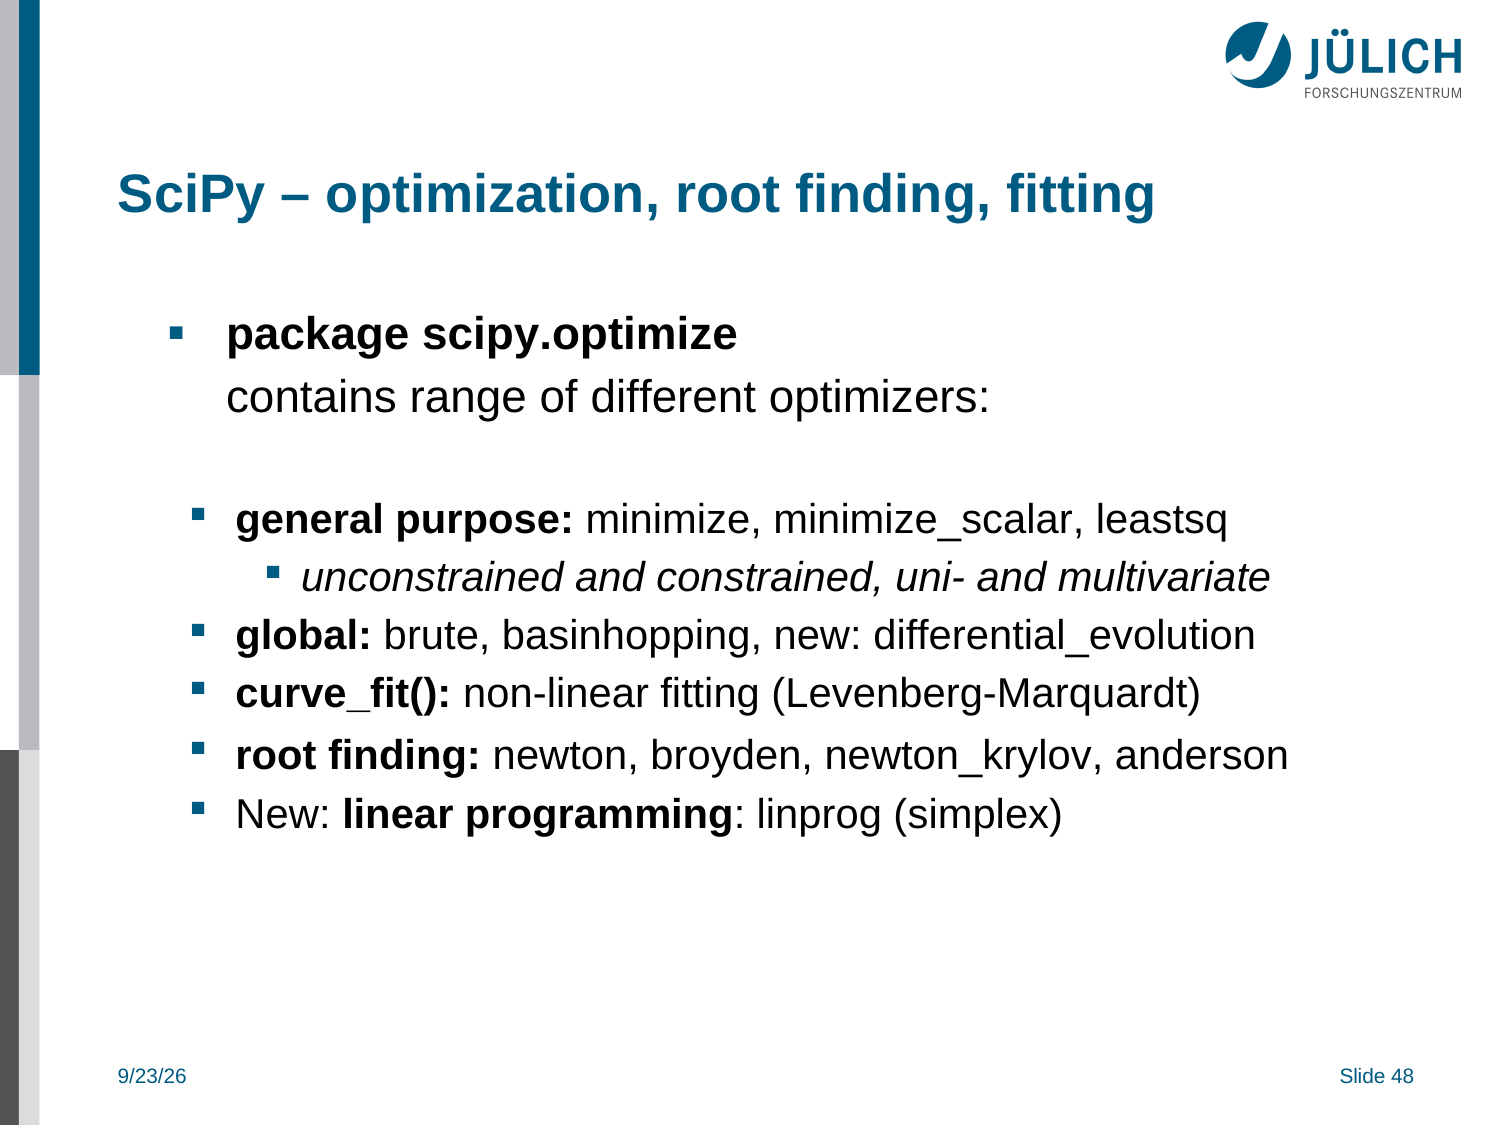

# SciPy – optimization, root finding, fitting
package scipy.optimize
contains range of different optimizers:
general purpose: minimize, minimize_scalar, leastsq
unconstrained and constrained, uni- and multivariate
global: brute, basinhopping, new: differential_evolution
curve_fit(): non-linear fitting (Levenberg-Marquardt)
root finding: newton, broyden, newton_krylov, anderson
New: linear programming: linprog (simplex)